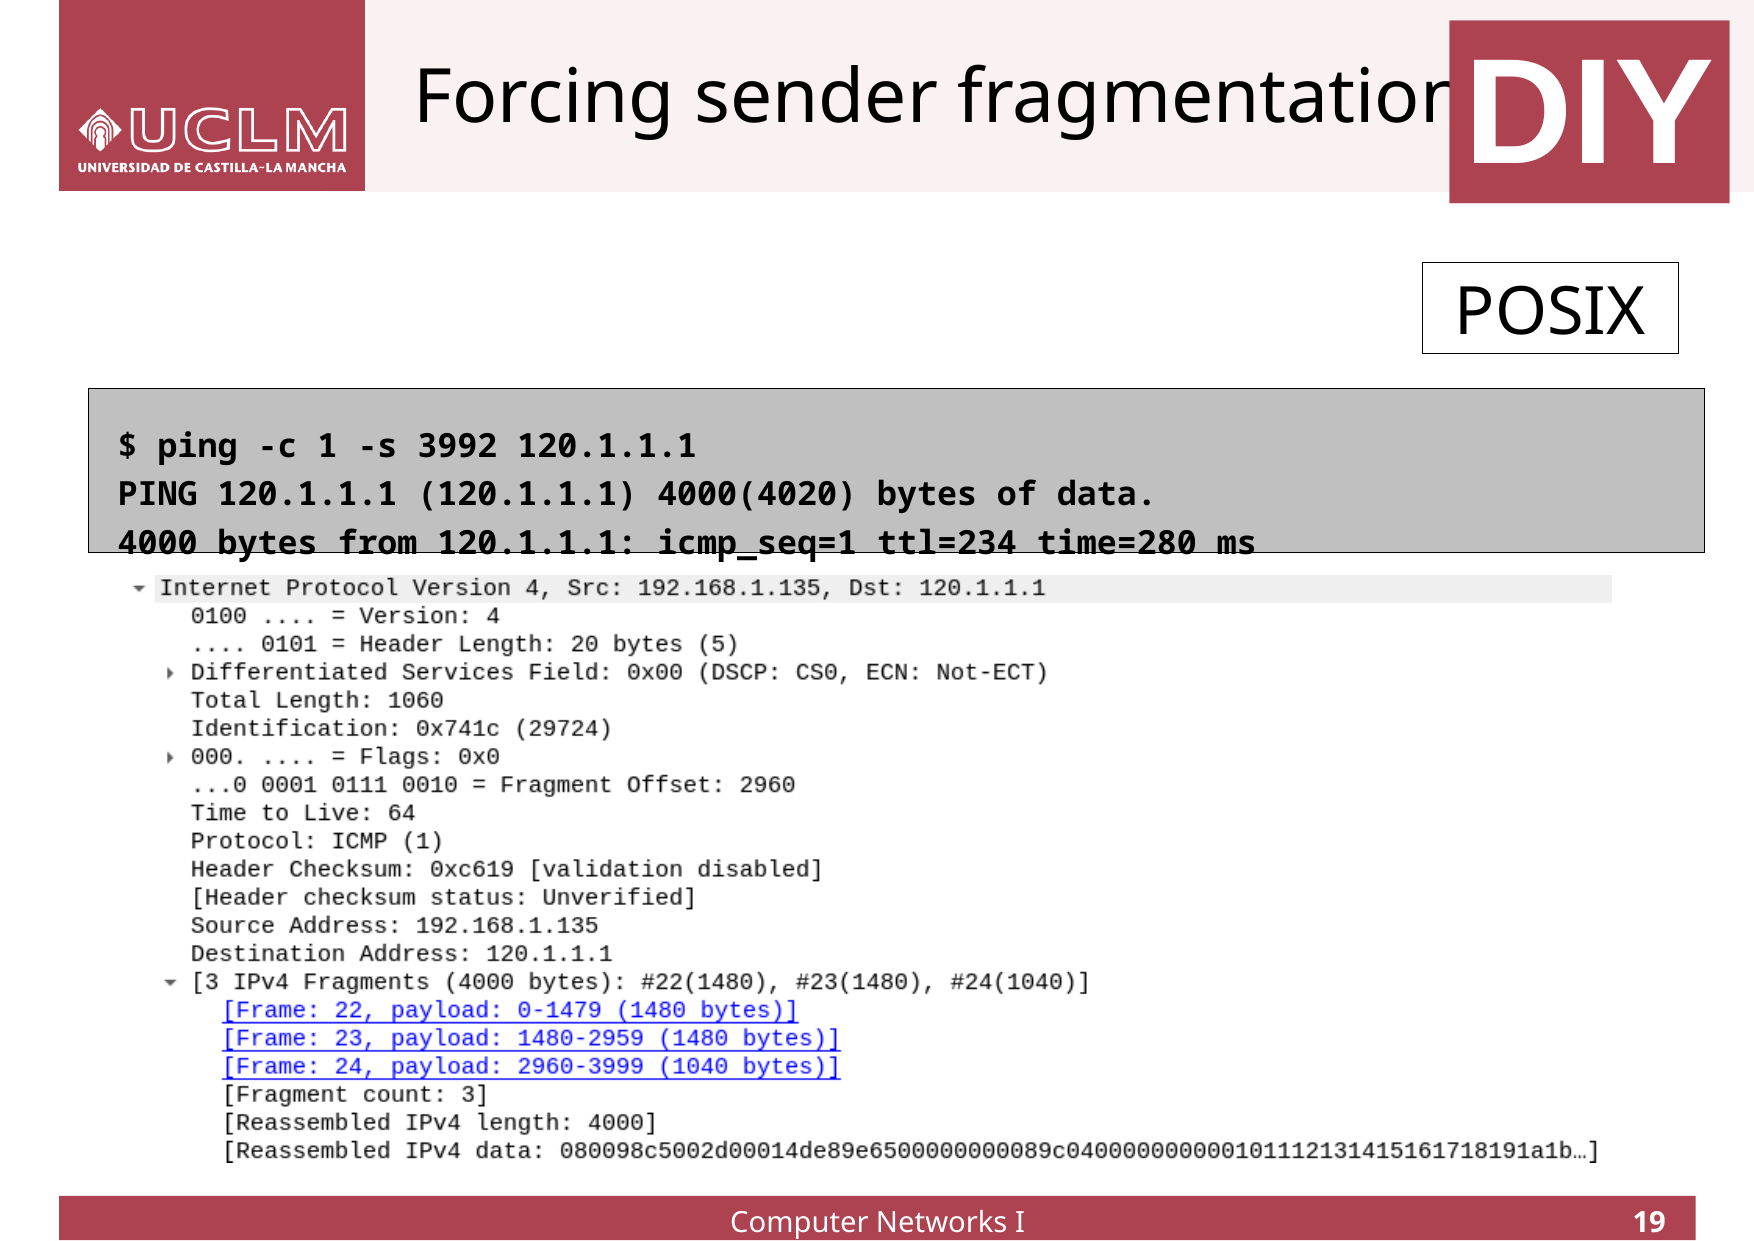

# Forcing sender fragmentation
DIY
DIY
POSIX
$ ping -c 1 -s 3992 120.1.1.1
PING 120.1.1.1 (120.1.1.1) 4000(4020) bytes of data.
4000 bytes from 120.1.1.1: icmp_seq=1 ttl=234 time=280 ms
Computer Networks I
19